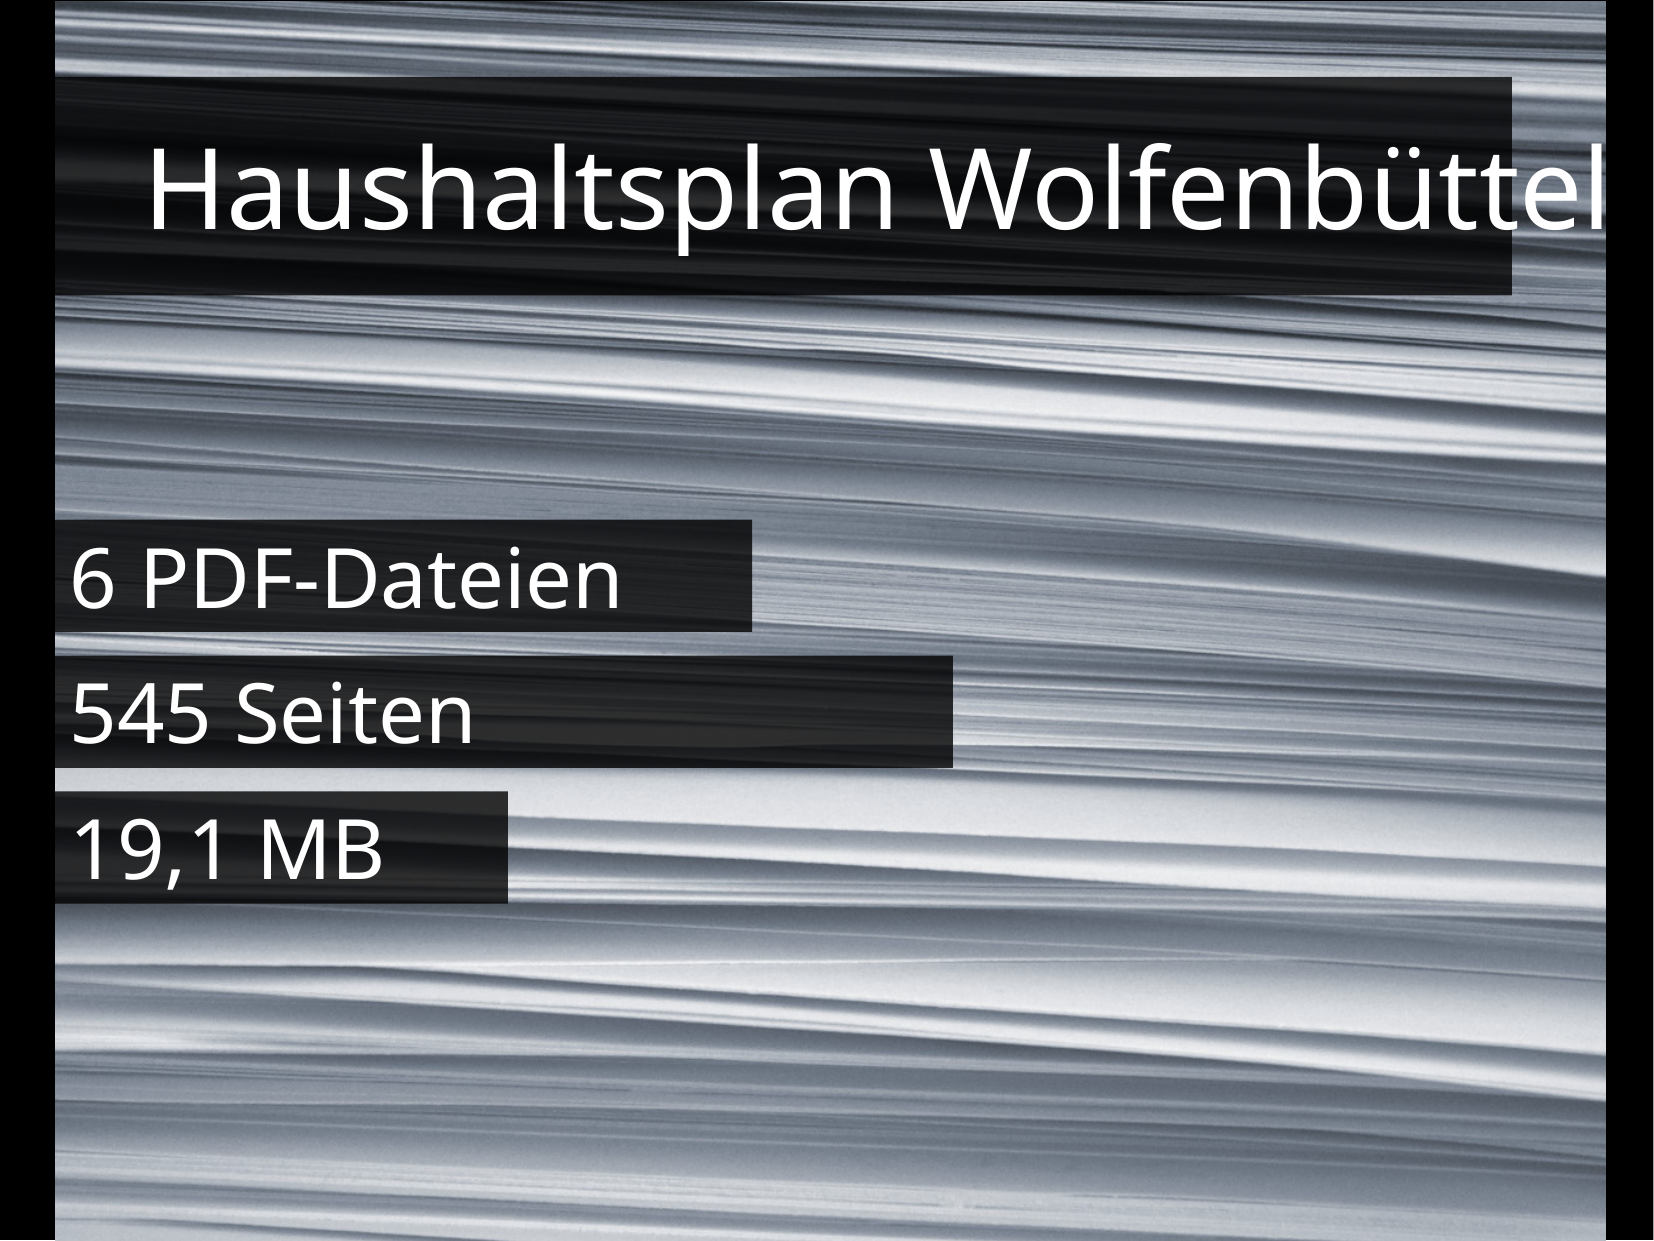

Haushaltsplan Wolfenbüttel
6 PDF-Dateien
545 Seiten
19,1 MB